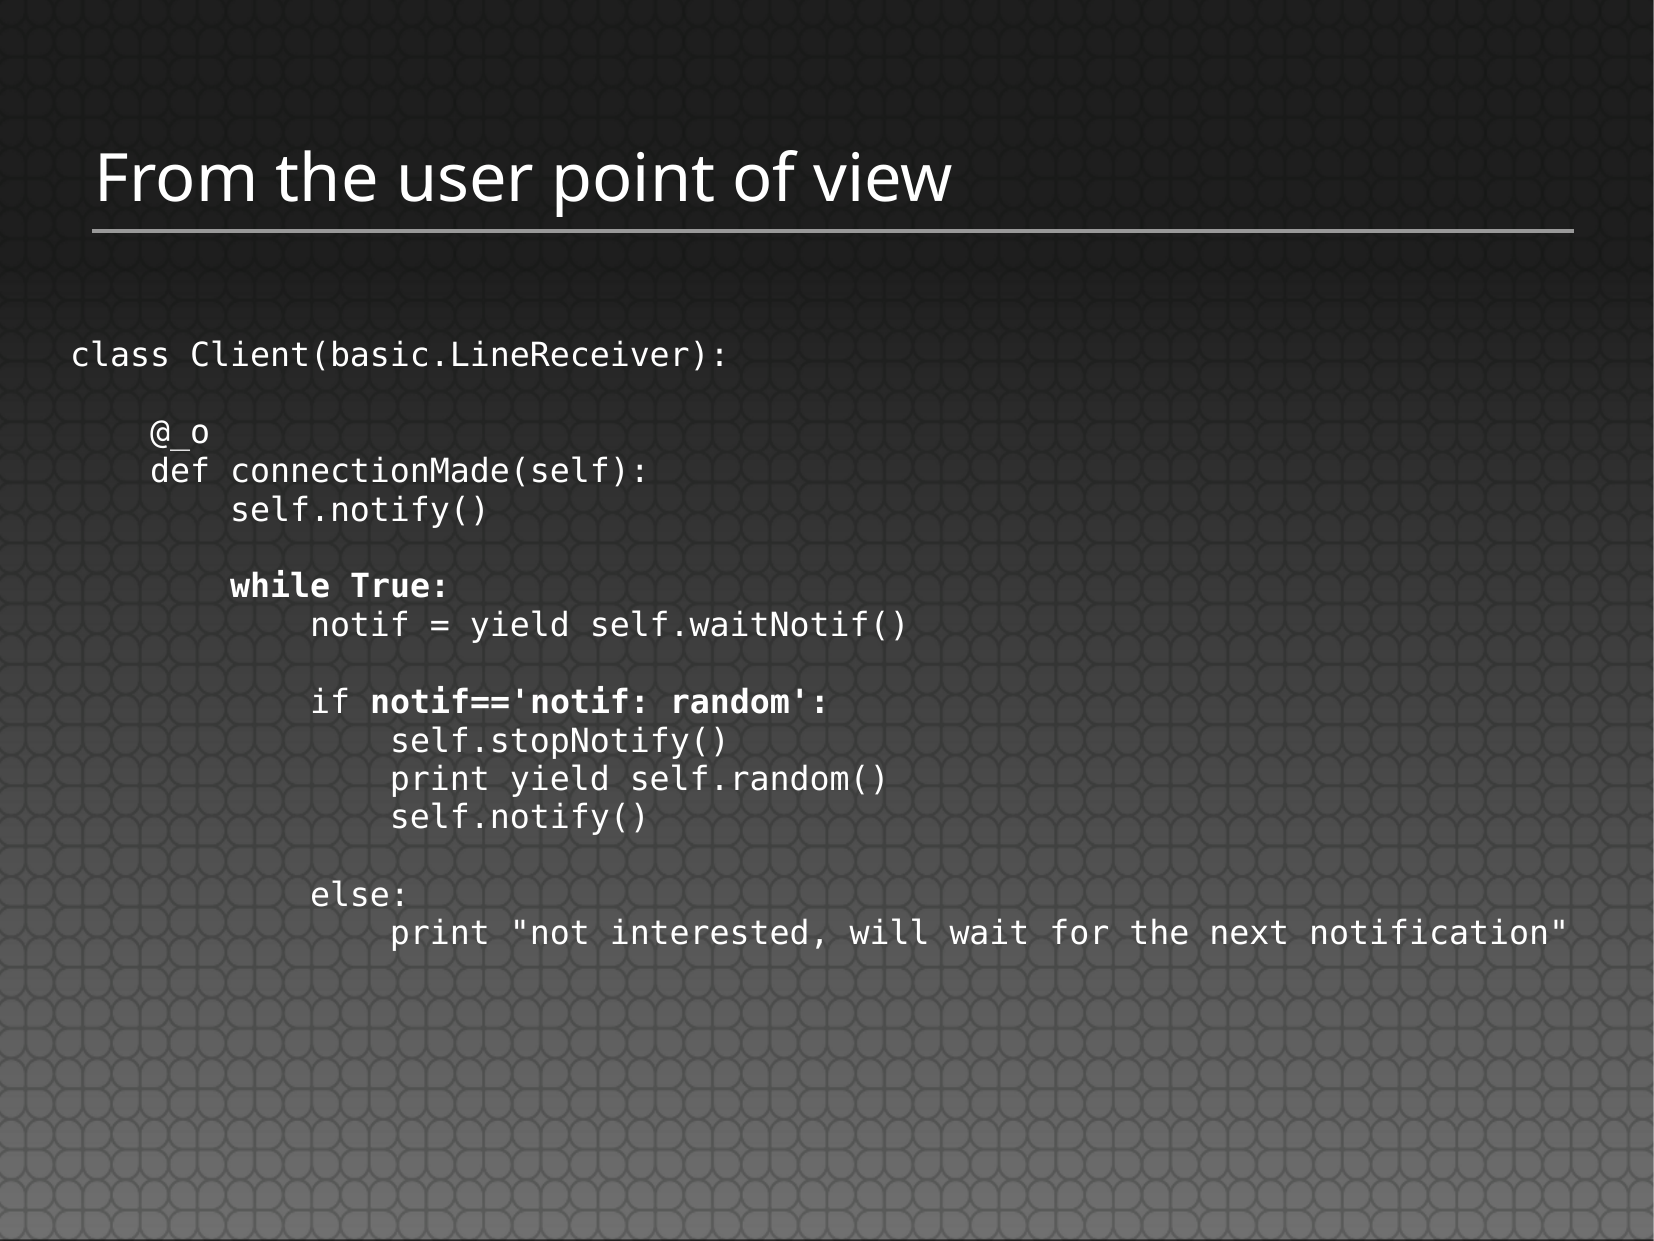

# From the user point of view
class Client(basic.LineReceiver):
 @_o
 def connectionMade(self):
 self.notify()
 while True:
 notif = yield self.waitNotif()
 if notif=='notif: random':
 self.stopNotify()
 print yield self.random()
 self.notify()
 else:
 print "not interested, will wait for the next notification"